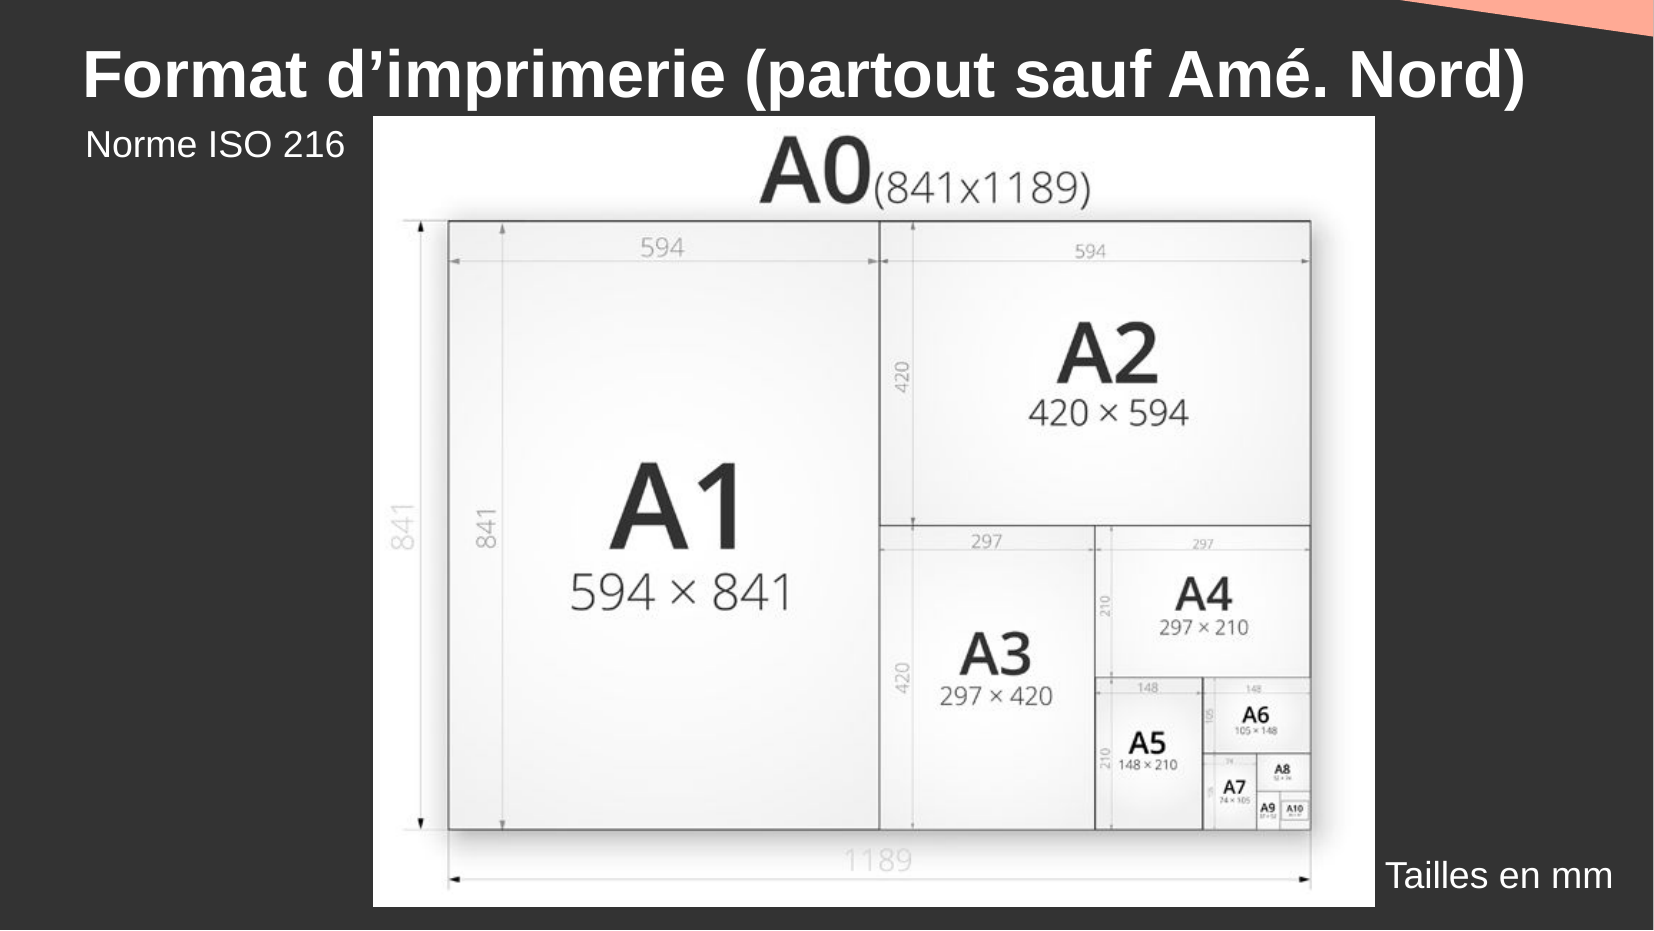

# Format d’imprimerie (partout sauf Amé. Nord)
Norme ISO 216
Tailles en mm